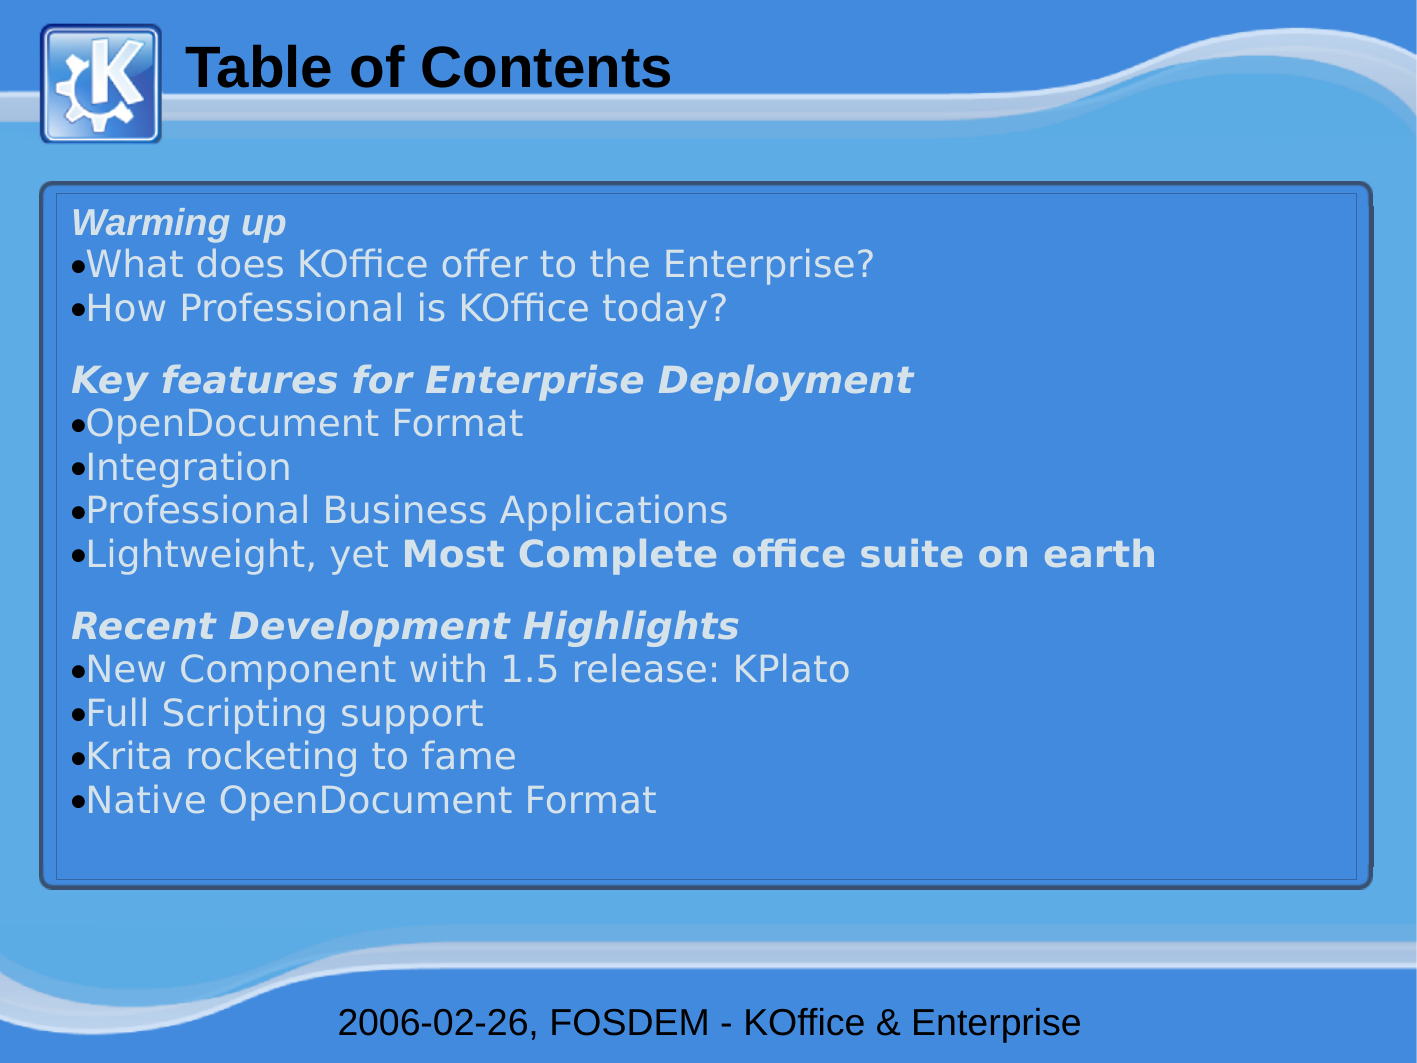

Table of Contents
Warming up
What does KOffice offer to the Enterprise?
How Professional is KOffice today?
Key features for Enterprise Deployment
OpenDocument Format
Integration
Professional Business Applications
Lightweight, yet Most Complete office suite on earth
Recent Development Highlights
New Component with 1.5 release: KPlato
Full Scripting support
Krita rocketing to fame
Native OpenDocument Format